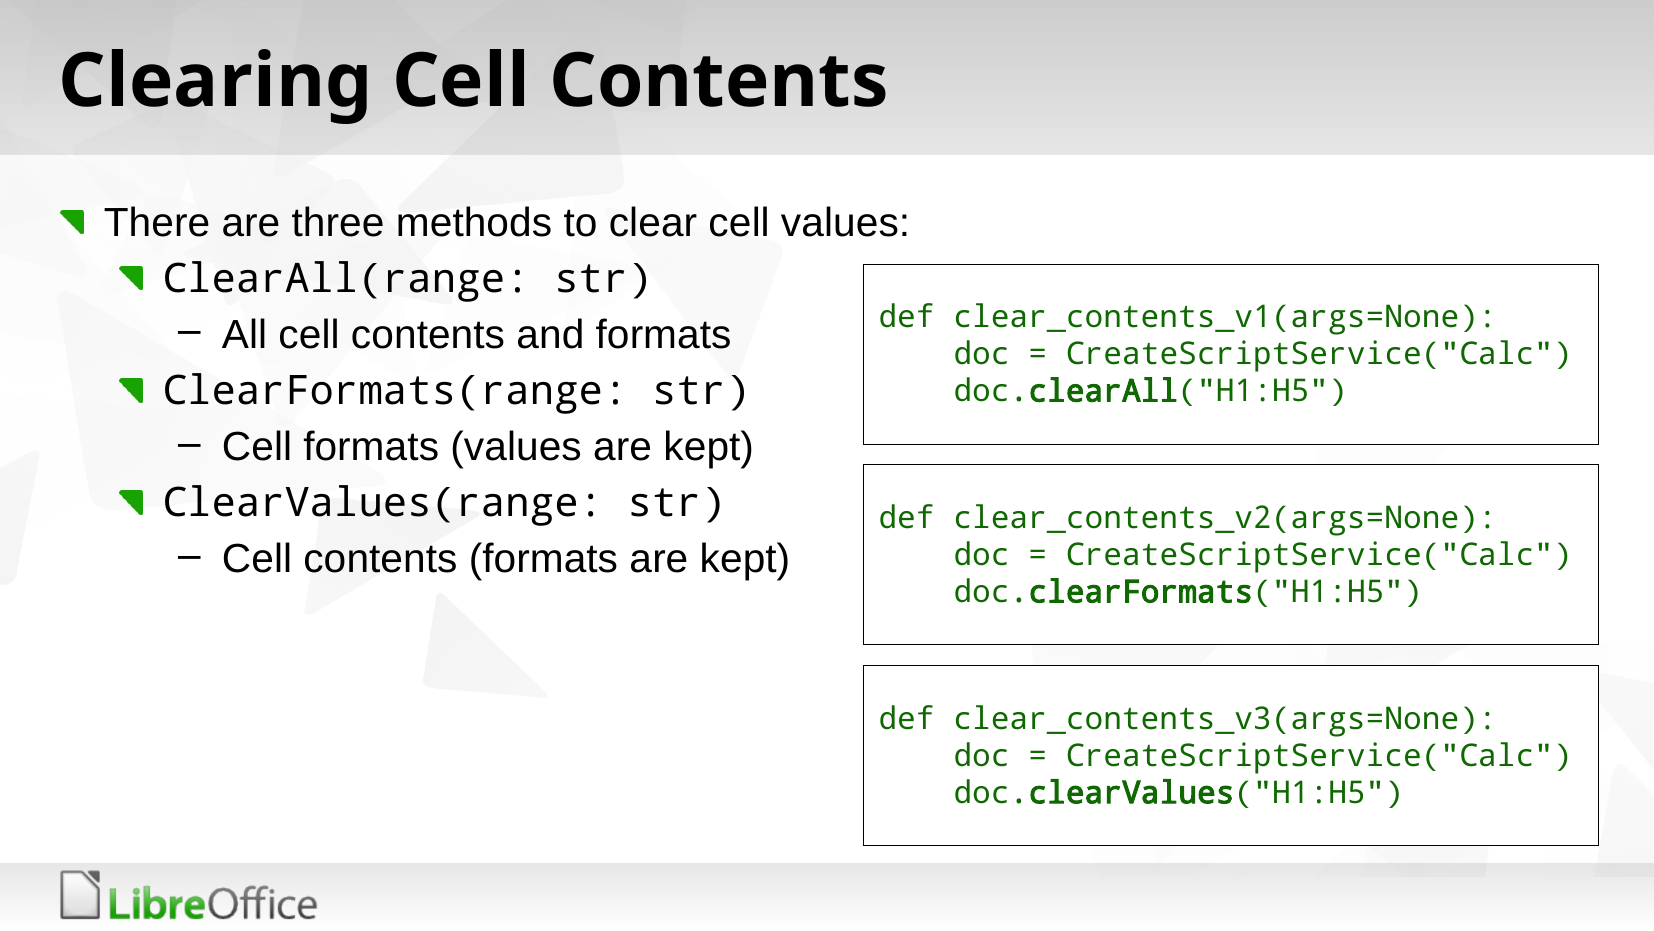

# Clearing Cell Contents
There are three methods to clear cell values:
ClearAll(range: str)
All cell contents and formats
ClearFormats(range: str)
Cell formats (values are kept)
ClearValues(range: str)
Cell contents (formats are kept)
def clear_contents_v1(args=None):
 doc = CreateScriptService("Calc")
 doc.clearAll("H1:H5")
def clear_contents_v2(args=None):
 doc = CreateScriptService("Calc")
 doc.clearFormats("H1:H5")
def clear_contents_v3(args=None):
 doc = CreateScriptService("Calc")
 doc.clearValues("H1:H5")